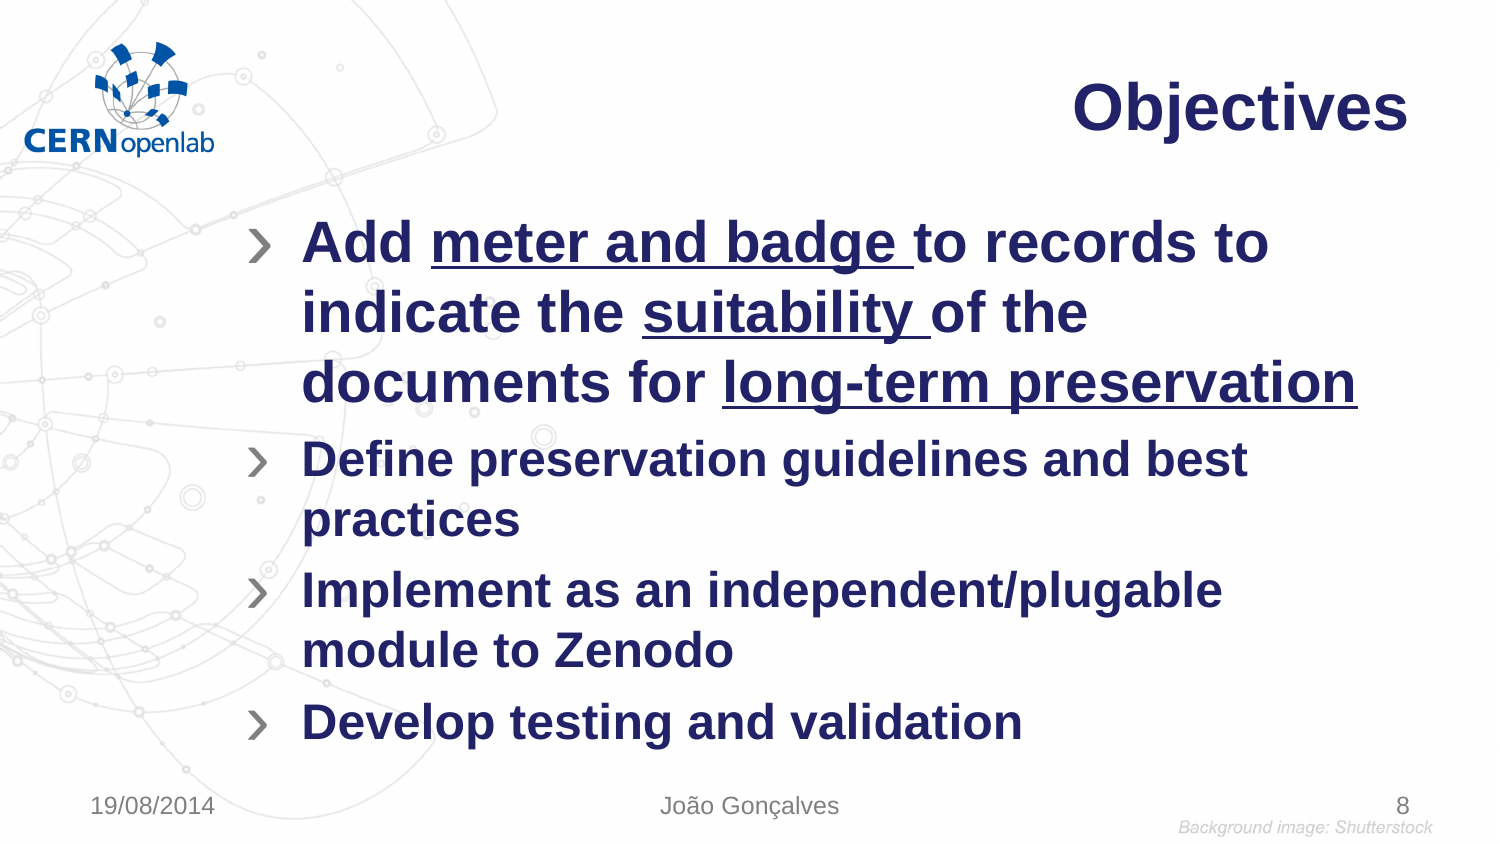

# Objectives
Add meter and badge to records to indicate the suitability of the documents for long-term preservation
Define preservation guidelines and best practices
Implement as an independent/plugable module to Zenodo
Develop testing and validation
19/08/2014
João Gonçalves